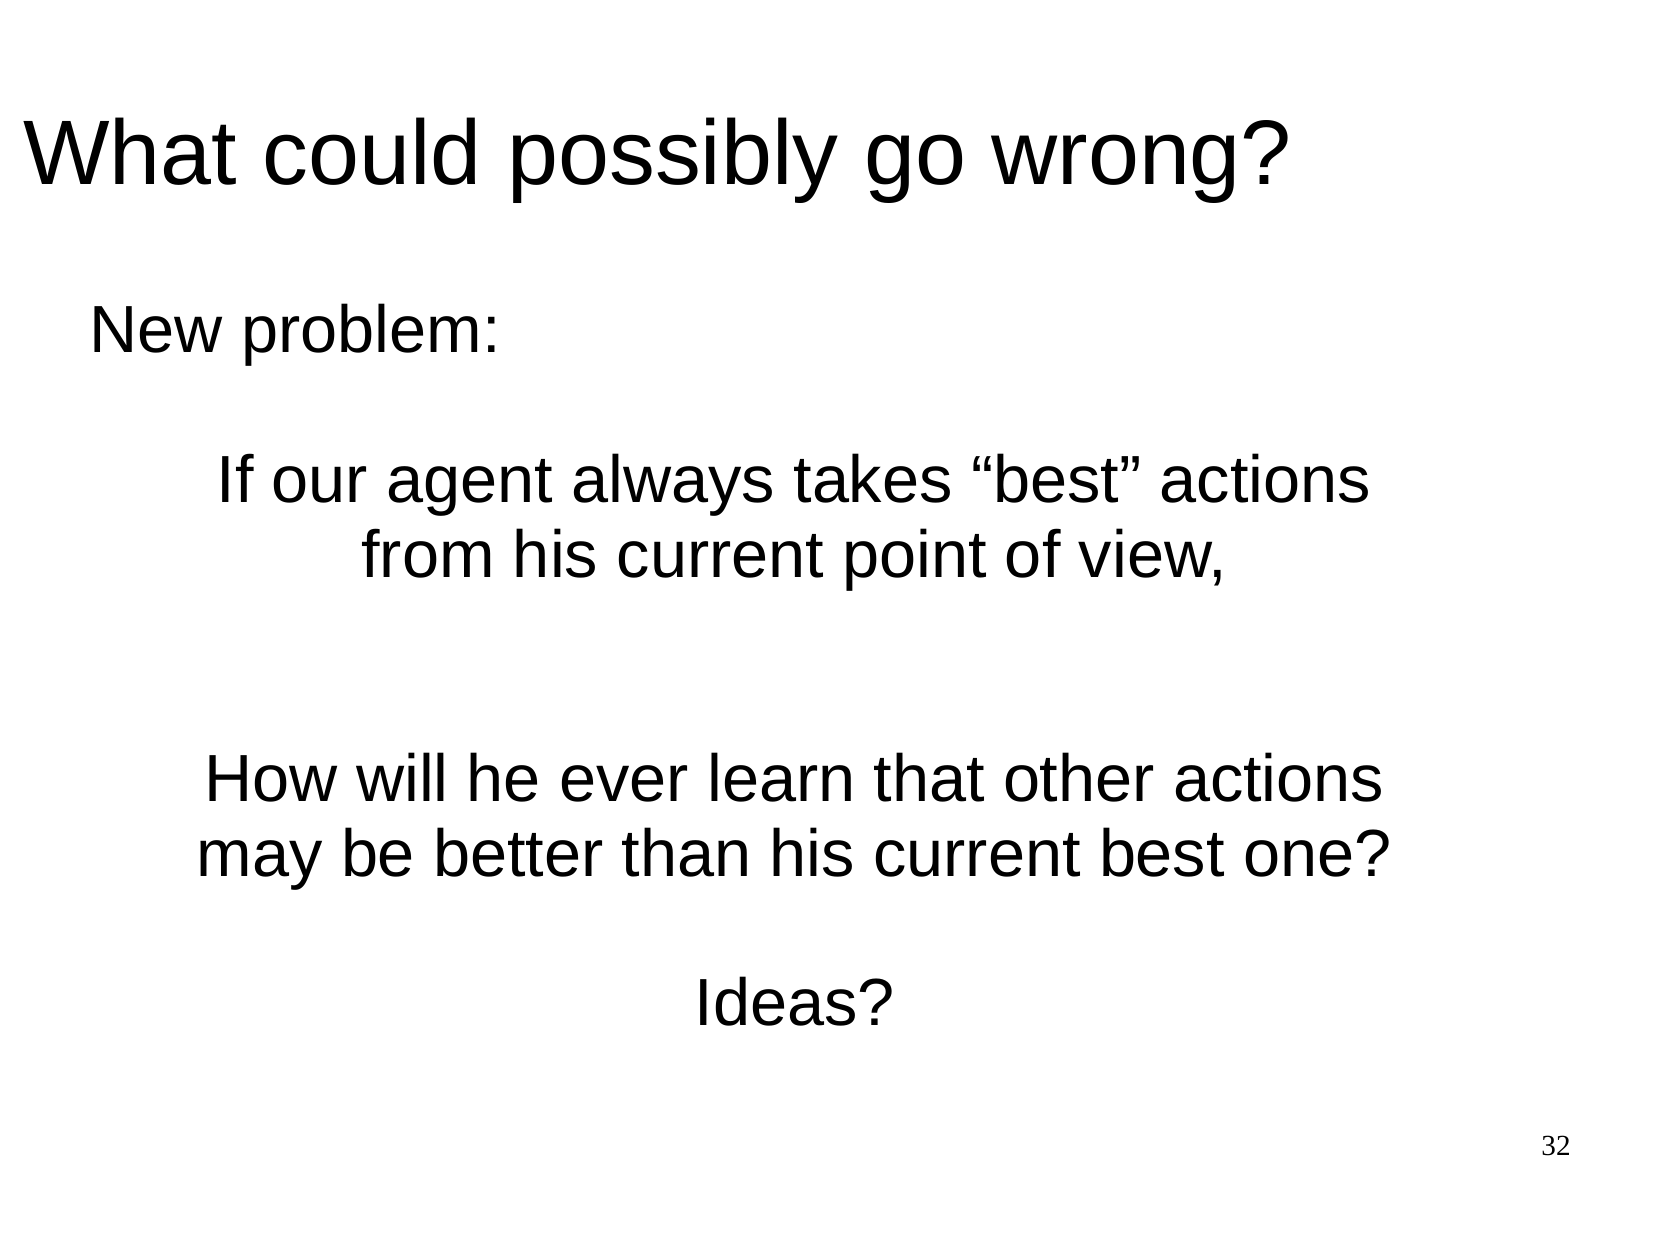

# What could possibly go wrong?
New problem:
If our agent always takes “best” actions
from his current point of view,
How will he ever learn that other actions
may be better than his current best one?
Ideas?
32